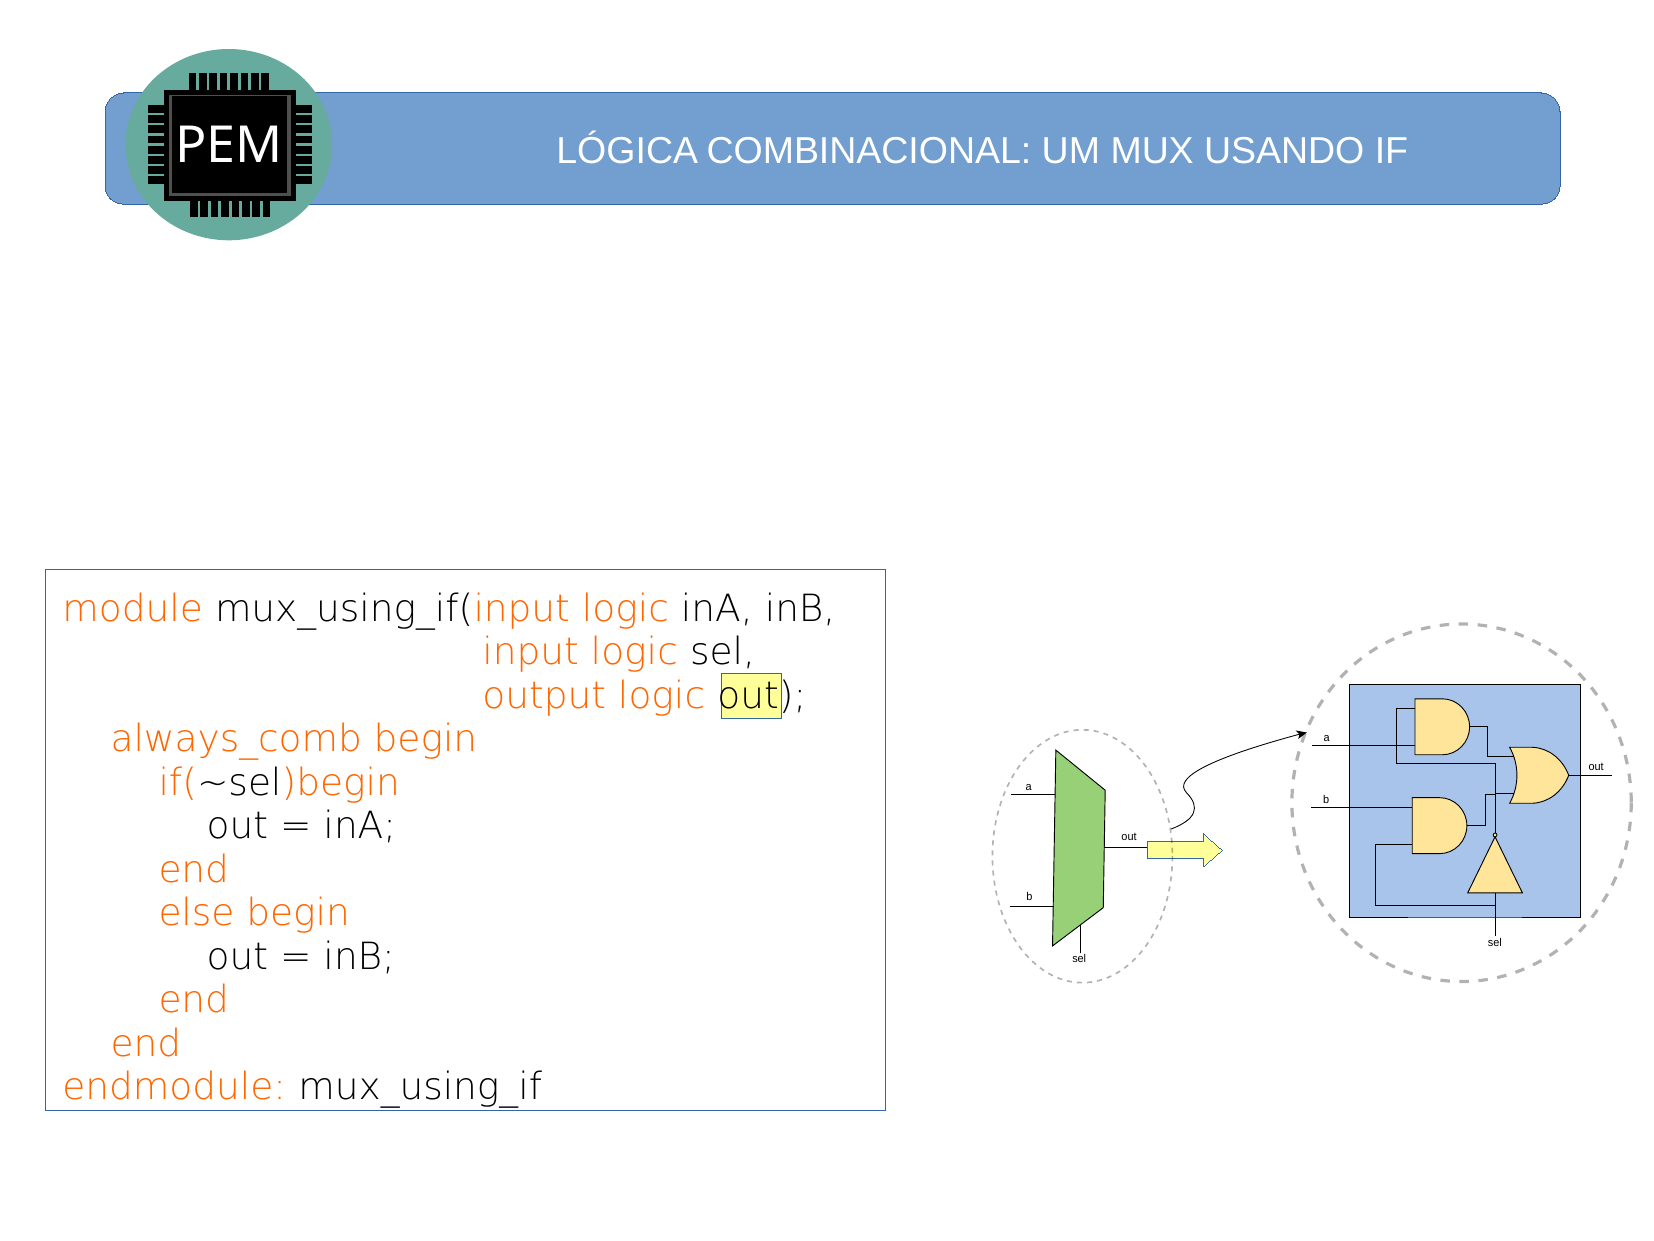

LÓGICA COMBINACIONAL: UM MUX USANDO IF
module mux_using_if(input logic inA, inB,
 input logic sel,
 output logic out);
 always_comb begin
 if(~sel)begin
 out = inA;
 end
 else begin
 out = inB;
 end
 end
endmodule: mux_using_if